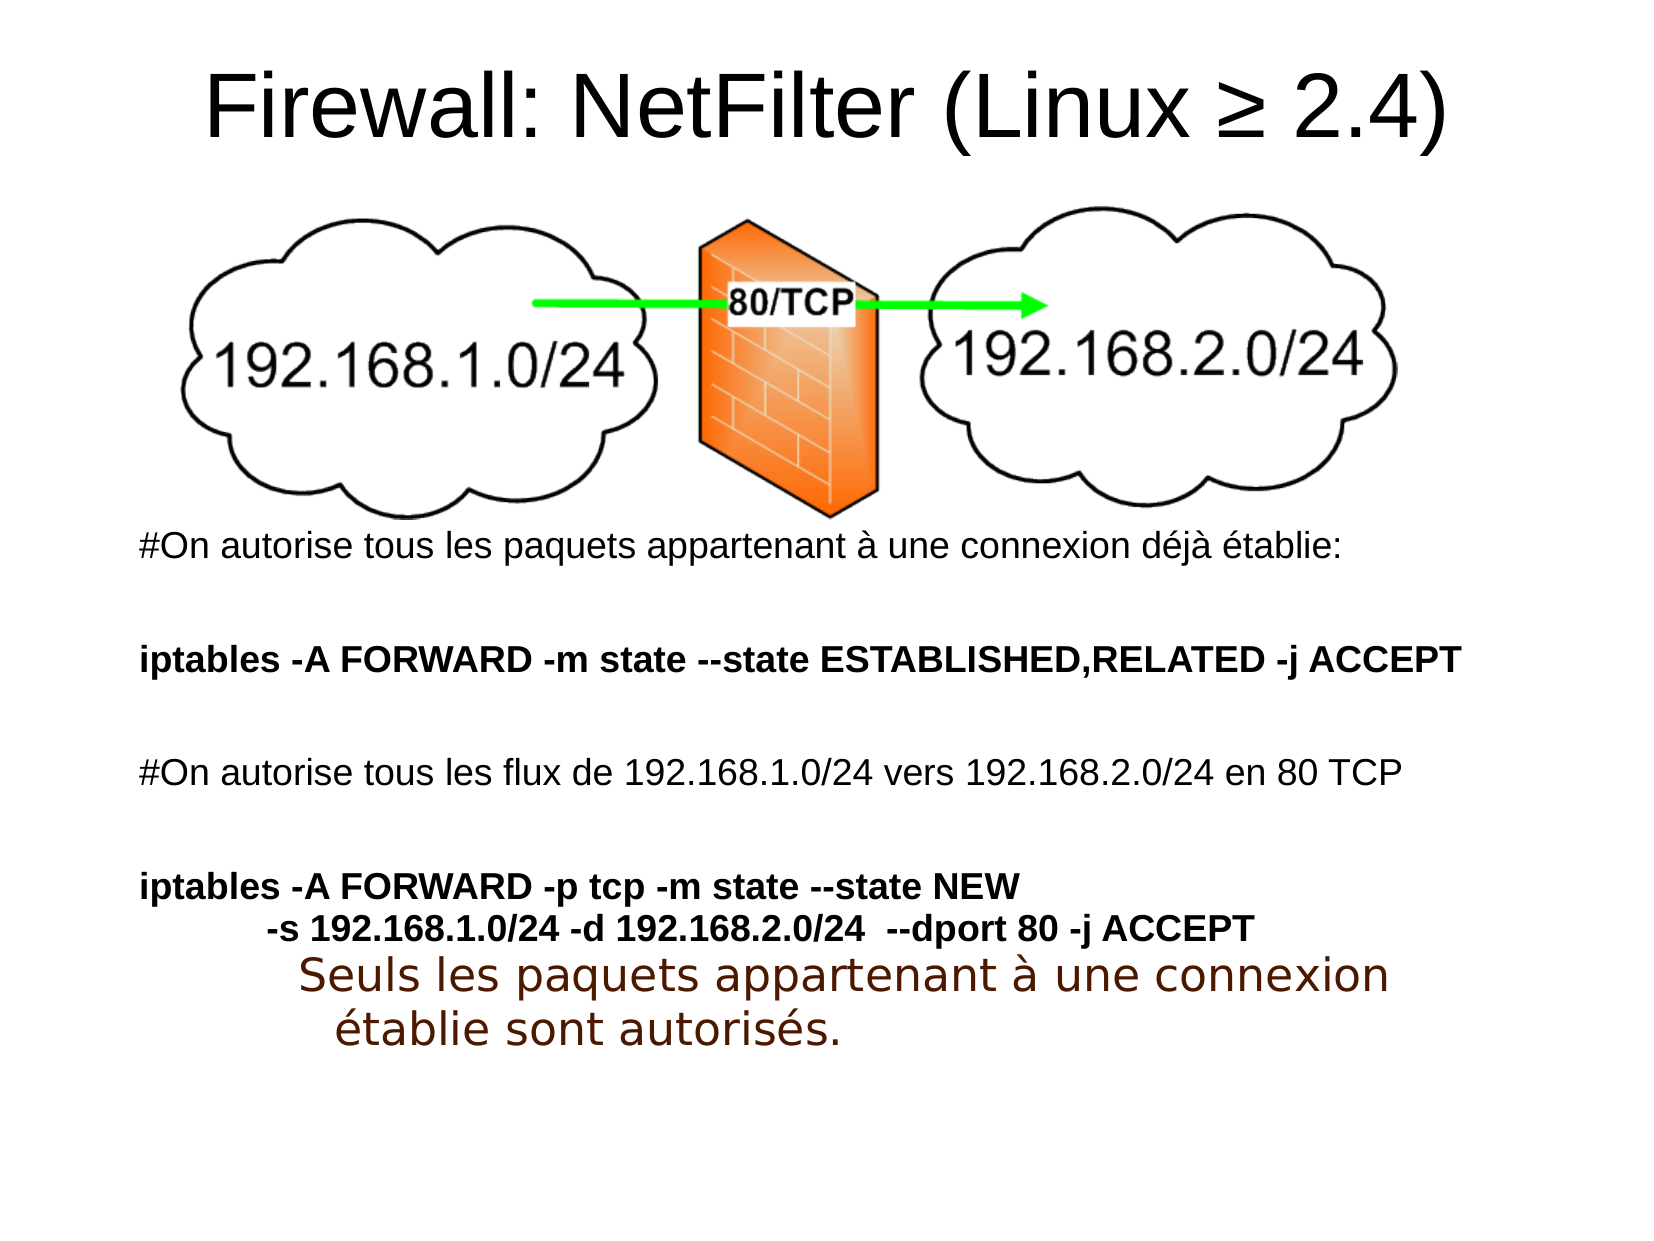

# Firewall: NetFilter (Linux ≥ 2.4)
#On autorise tous les paquets appartenant à une connexion déjà établie:
iptables -A FORWARD -m state --state ESTABLISHED,RELATED -j ACCEPT
#On autorise tous les flux de 192.168.1.0/24 vers 192.168.2.0/24 en 80 TCP
iptables -A FORWARD -p tcp -m state --state NEW
	-s 192.168.1.0/24 -d 192.168.2.0/24 --dport 80 -j ACCEPT
Seuls les paquets appartenant à une connexion établie sont autorisés.